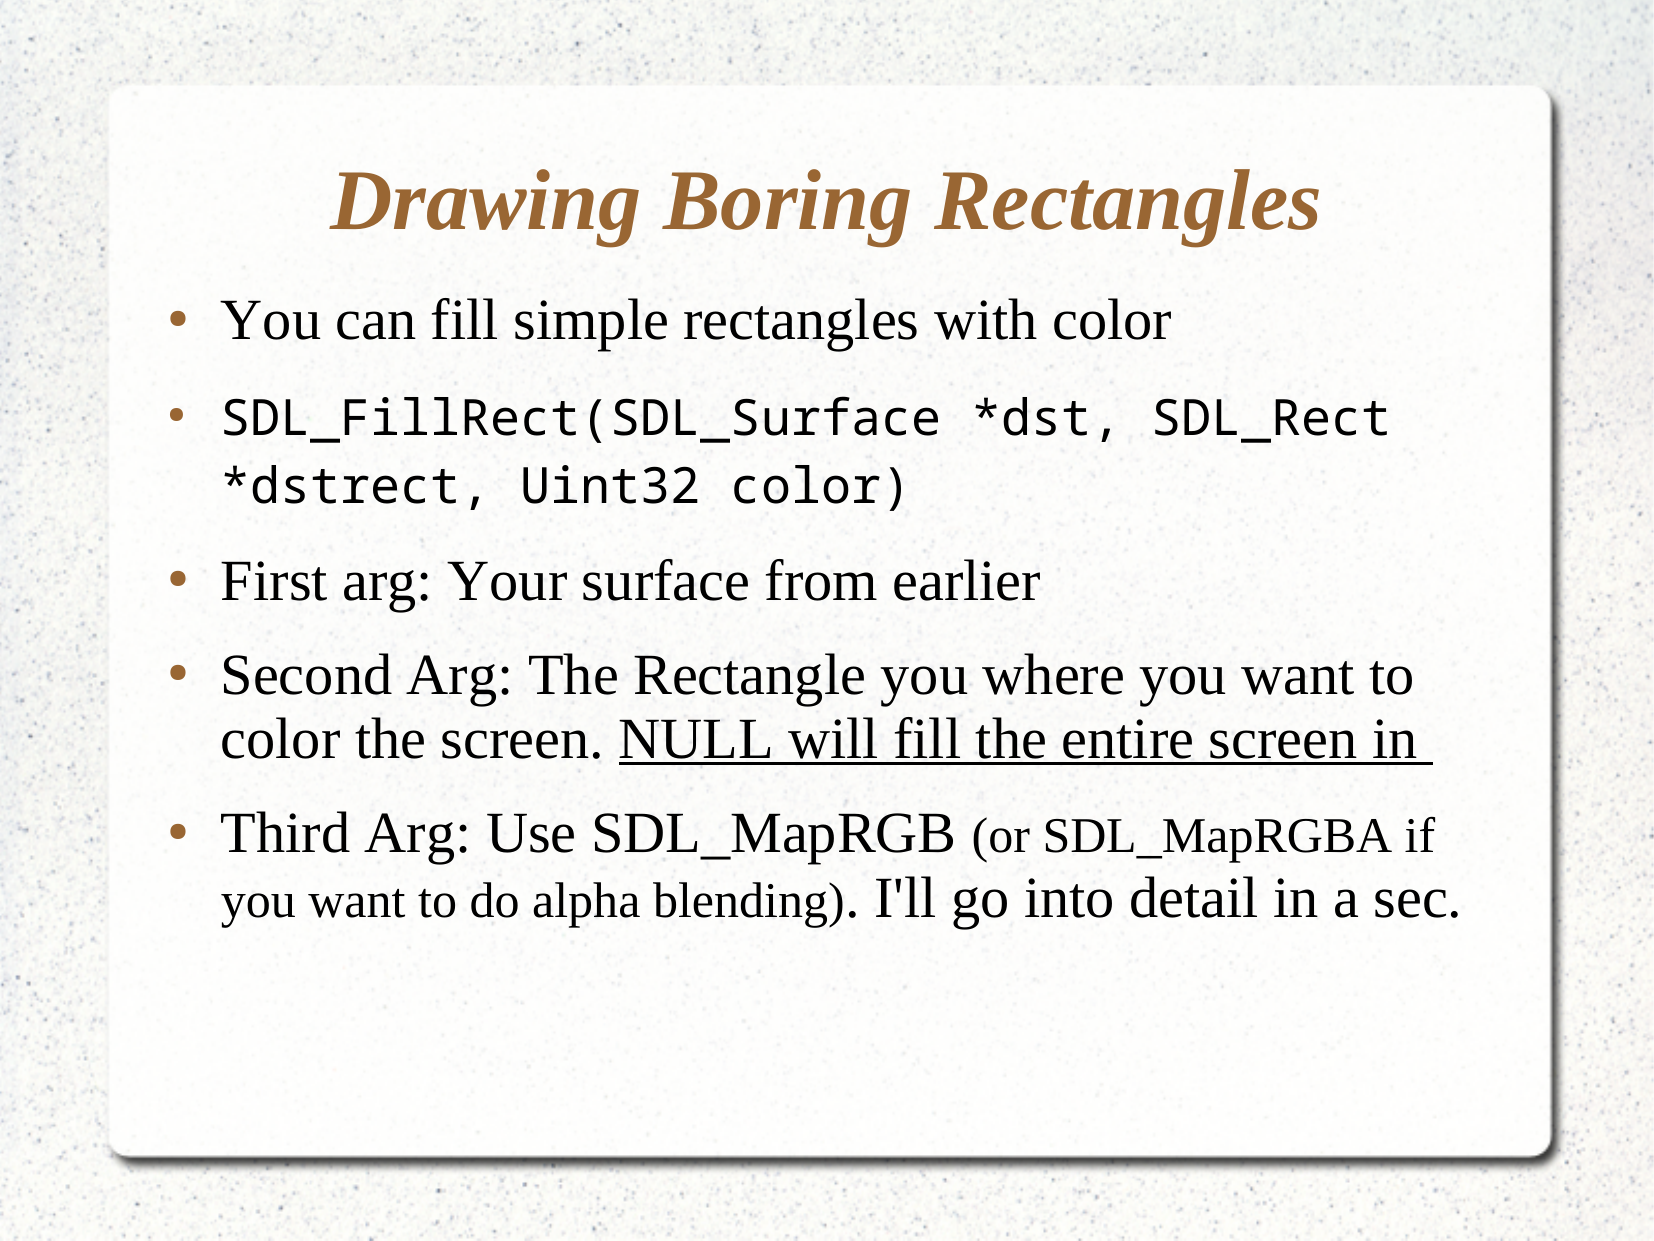

# Drawing Boring Rectangles
You can fill simple rectangles with color
SDL_FillRect(SDL_Surface *dst, SDL_Rect *dstrect, Uint32 color)
First arg: Your surface from earlier
Second Arg: The Rectangle you where you want to color the screen. NULL will fill the entire screen in
Third Arg: Use SDL_MapRGB (or SDL_MapRGBA if you want to do alpha blending). I'll go into detail in a sec.